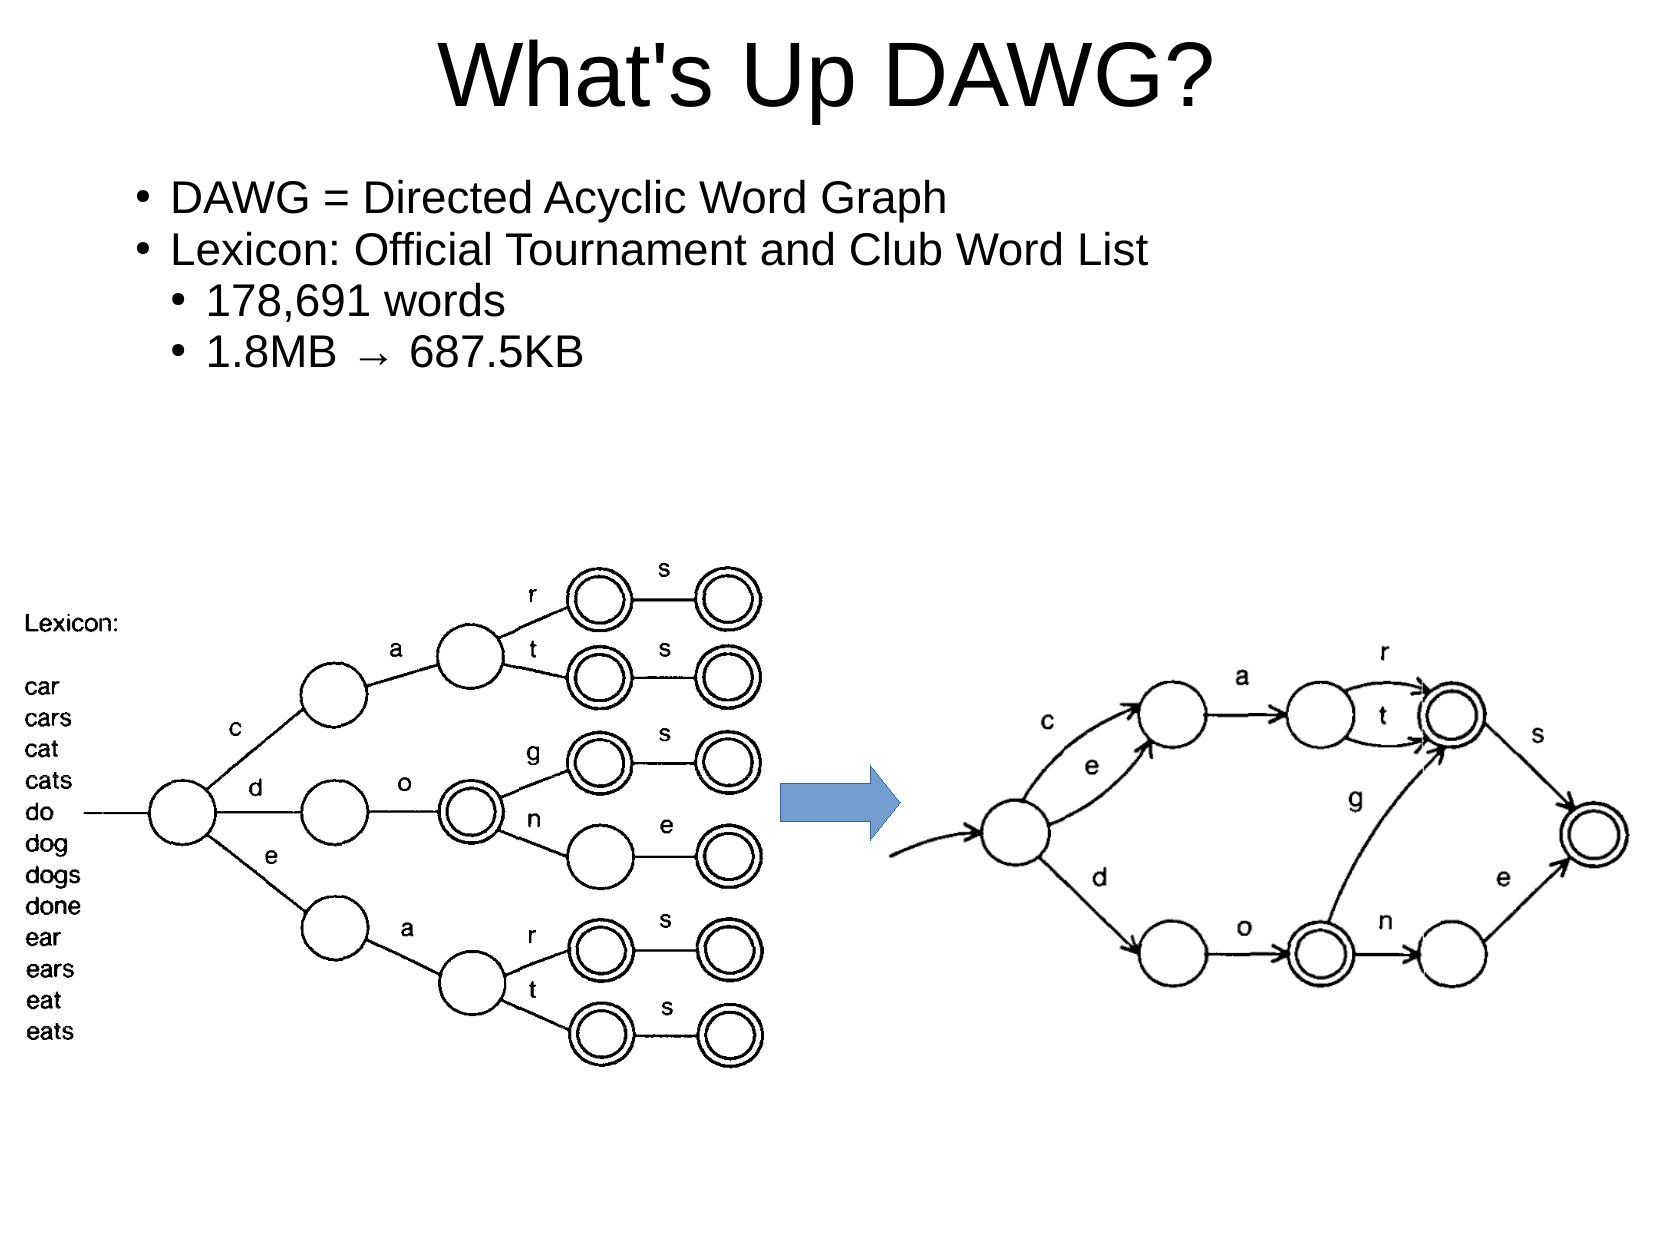

# What's Up DAWG?
DAWG = Directed Acyclic Word Graph
Lexicon: Official Tournament and Club Word List
178,691 words
1.8MB → 687.5KB